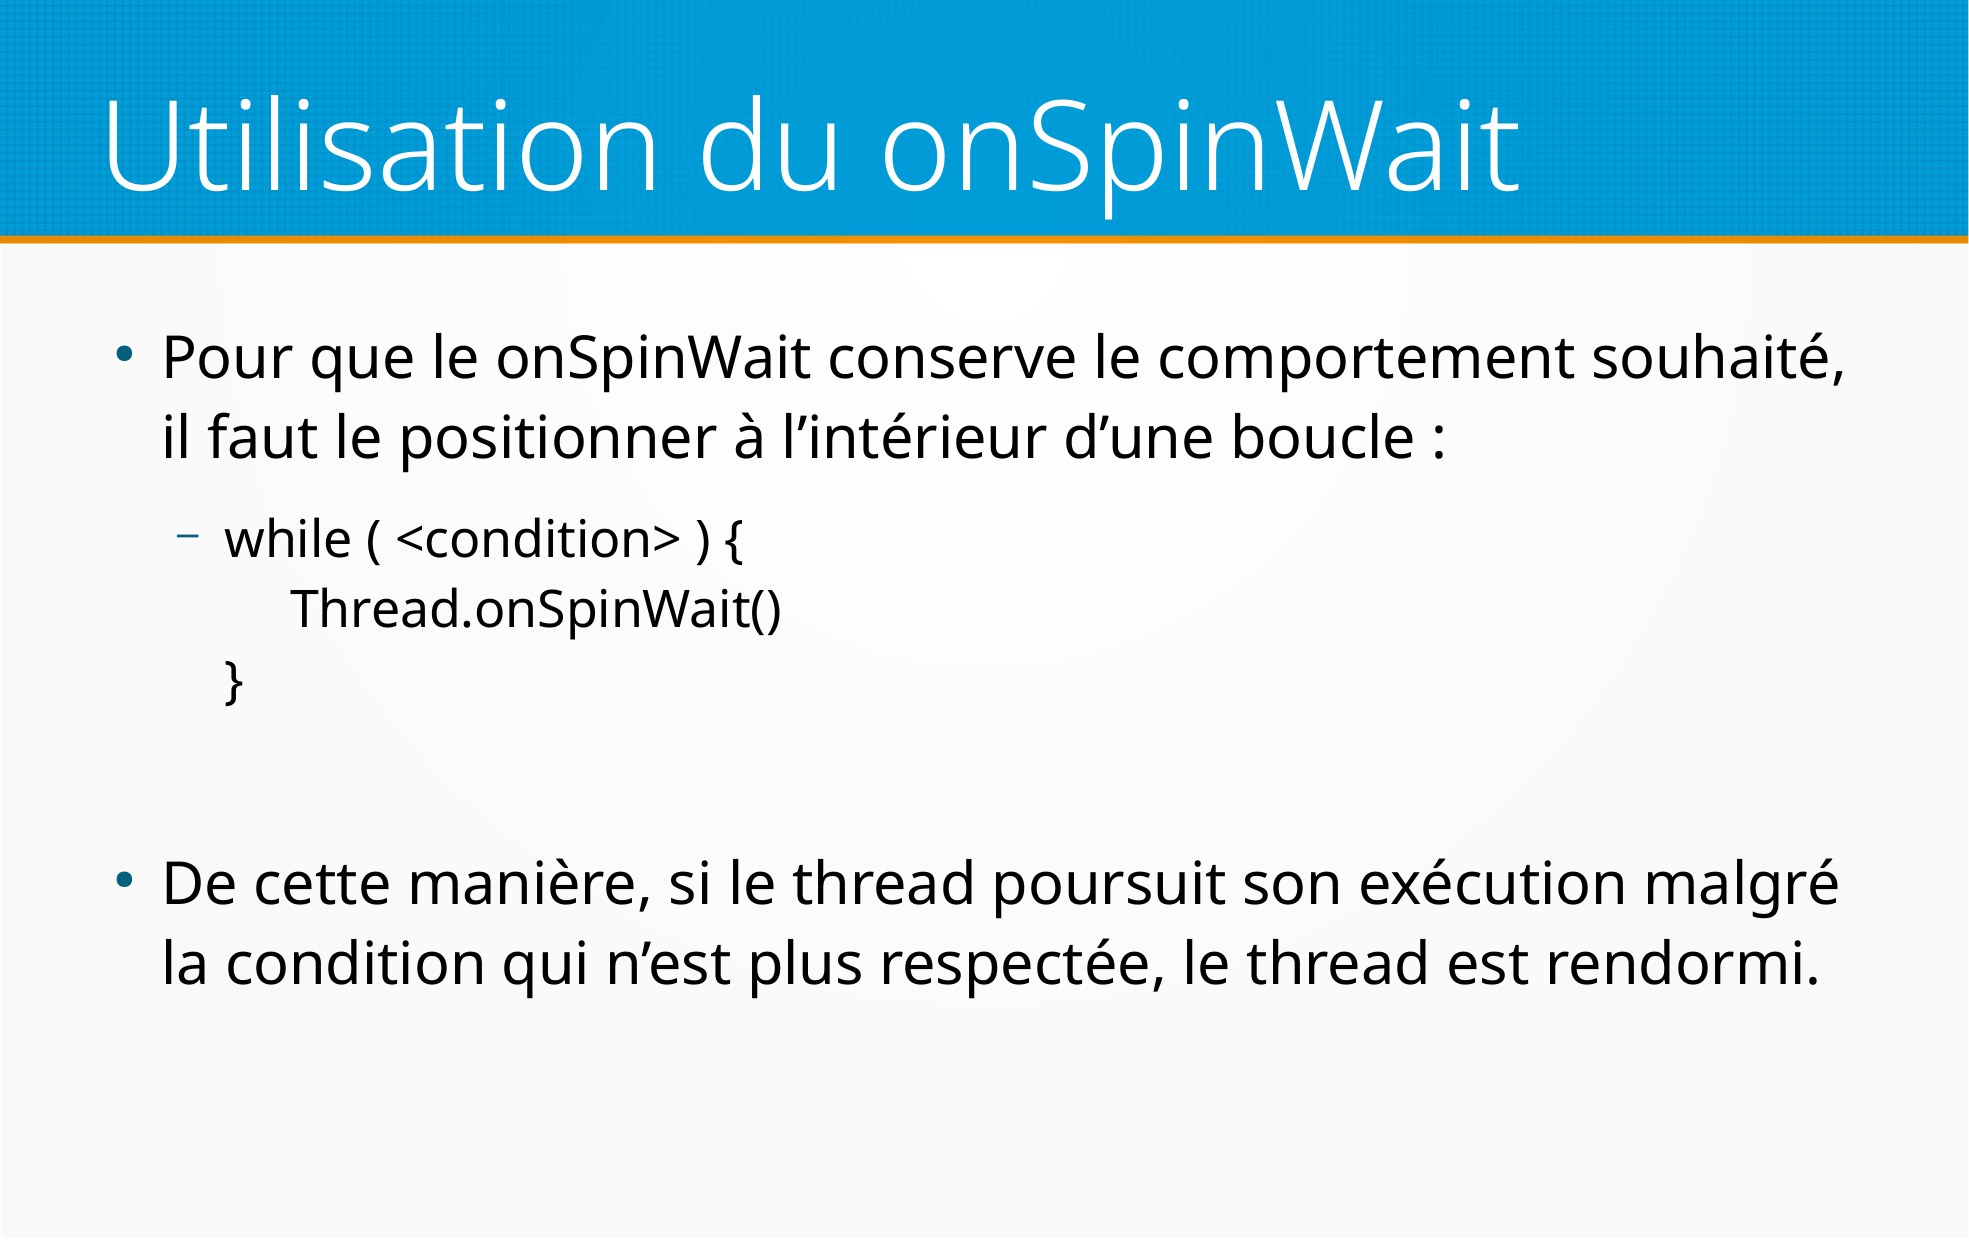

# Utilisation du onSpinWait
Pour que le onSpinWait conserve le comportement souhaité, il faut le positionner à l’intérieur d’une boucle :
while ( <condition> ) {
	Thread.onSpinWait()
}
De cette manière, si le thread poursuit son exécution malgré la condition qui n’est plus respectée, le thread est rendormi.